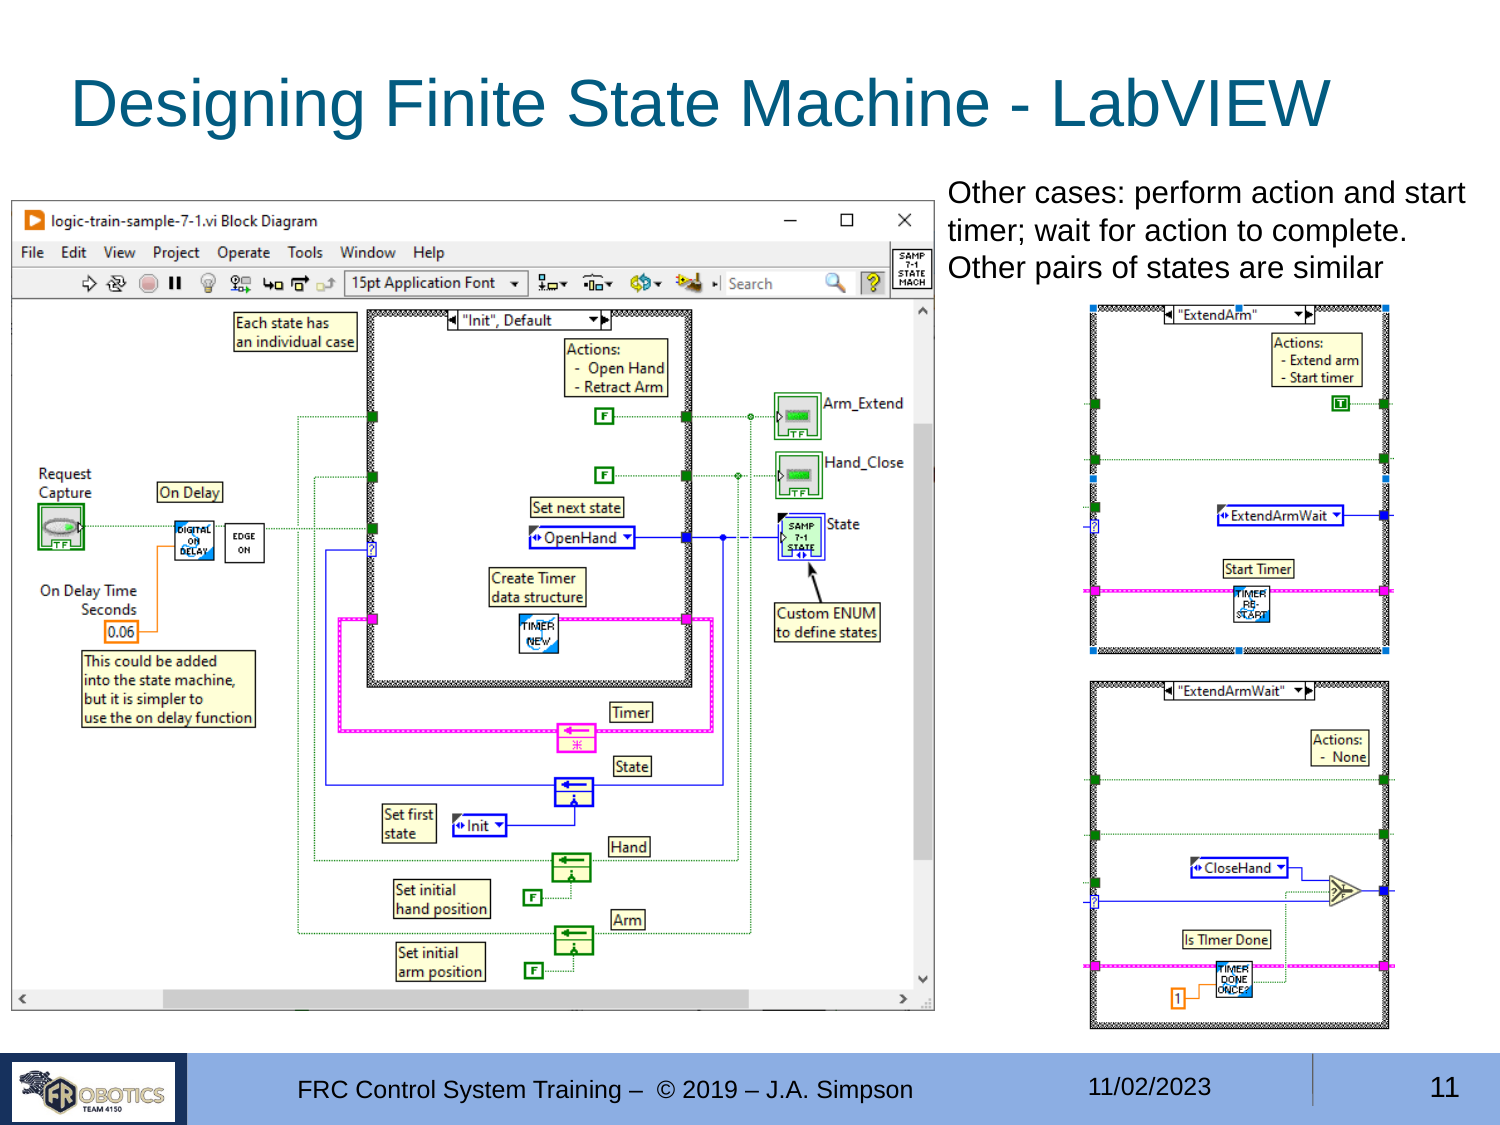

# Designing Finite State Machine - LabVIEW
Other cases: perform action and start timer; wait for action to complete. Other pairs of states are similar
11/02/2023
FRC Control System Training – © 2019 – J.A. Simpson